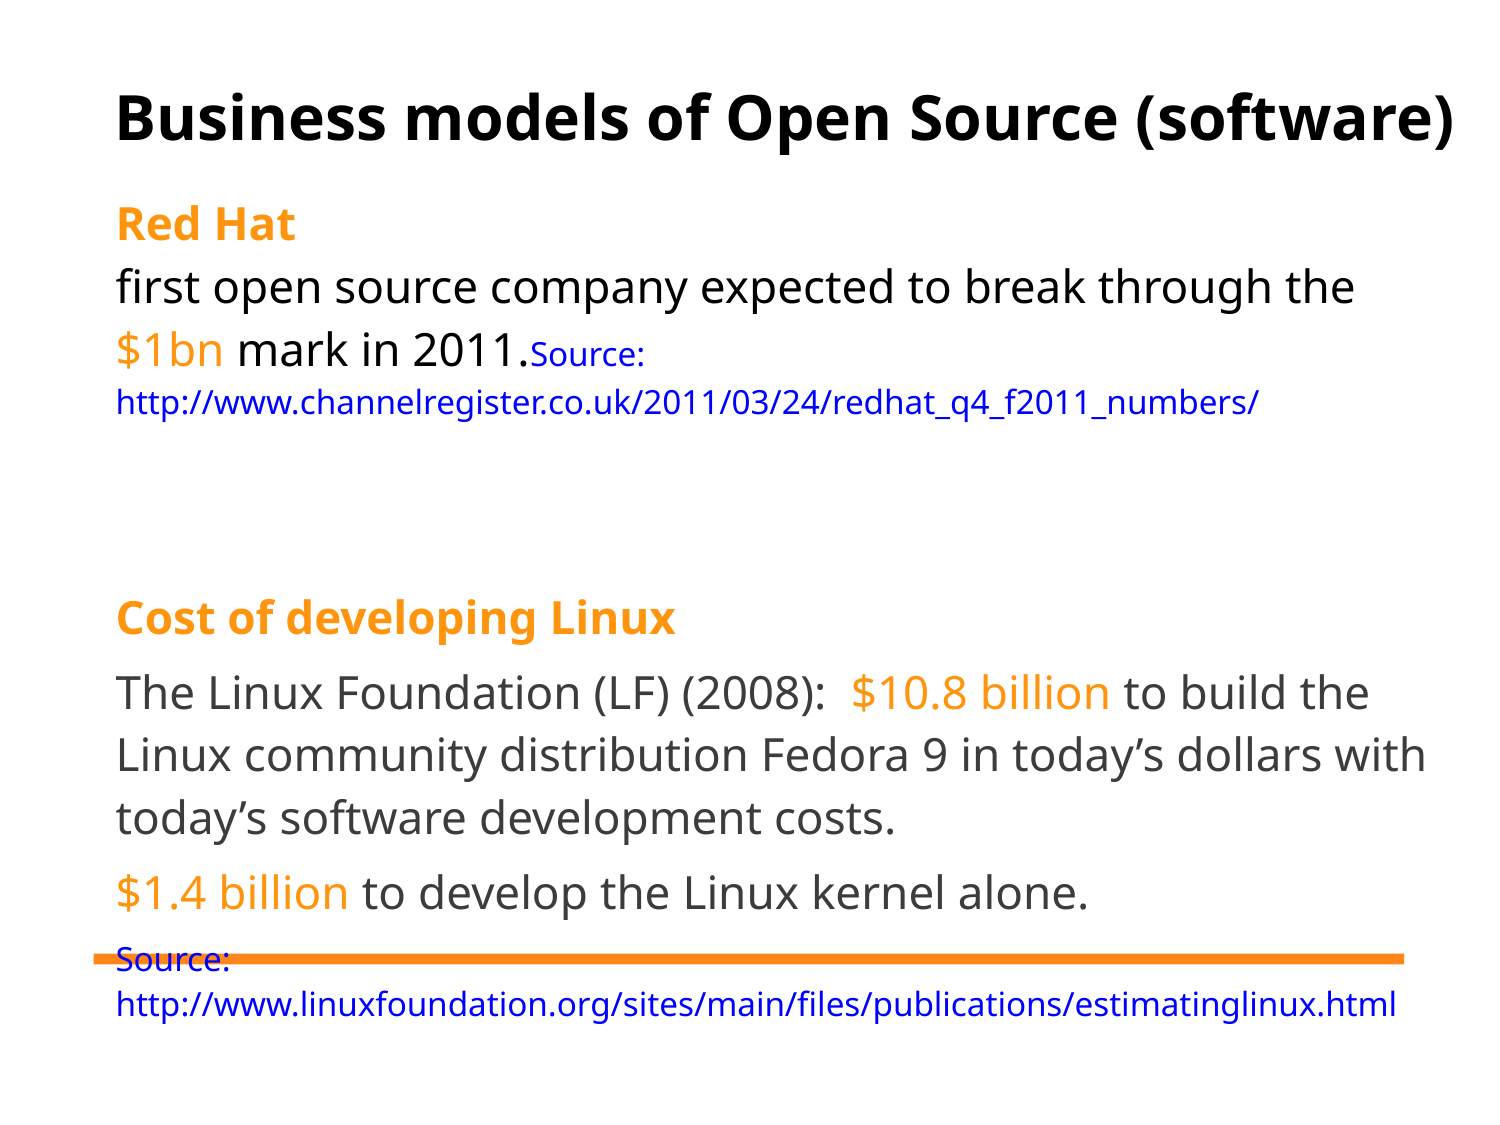

# Business models of Open Source (software)
Red Hat
first open source company expected to break through the $1bn mark in 2011.Source: http://www.channelregister.co.uk/2011/03/24/redhat_q4_f2011_numbers/
Cost of developing Linux
The Linux Foundation (LF) (2008): $10.8 billion to build the Linux community distribution Fedora 9 in today’s dollars with today’s software development costs.
$1.4 billion to develop the Linux kernel alone.
Source: http://www.linuxfoundation.org/sites/main/files/publications/estimatinglinux.html